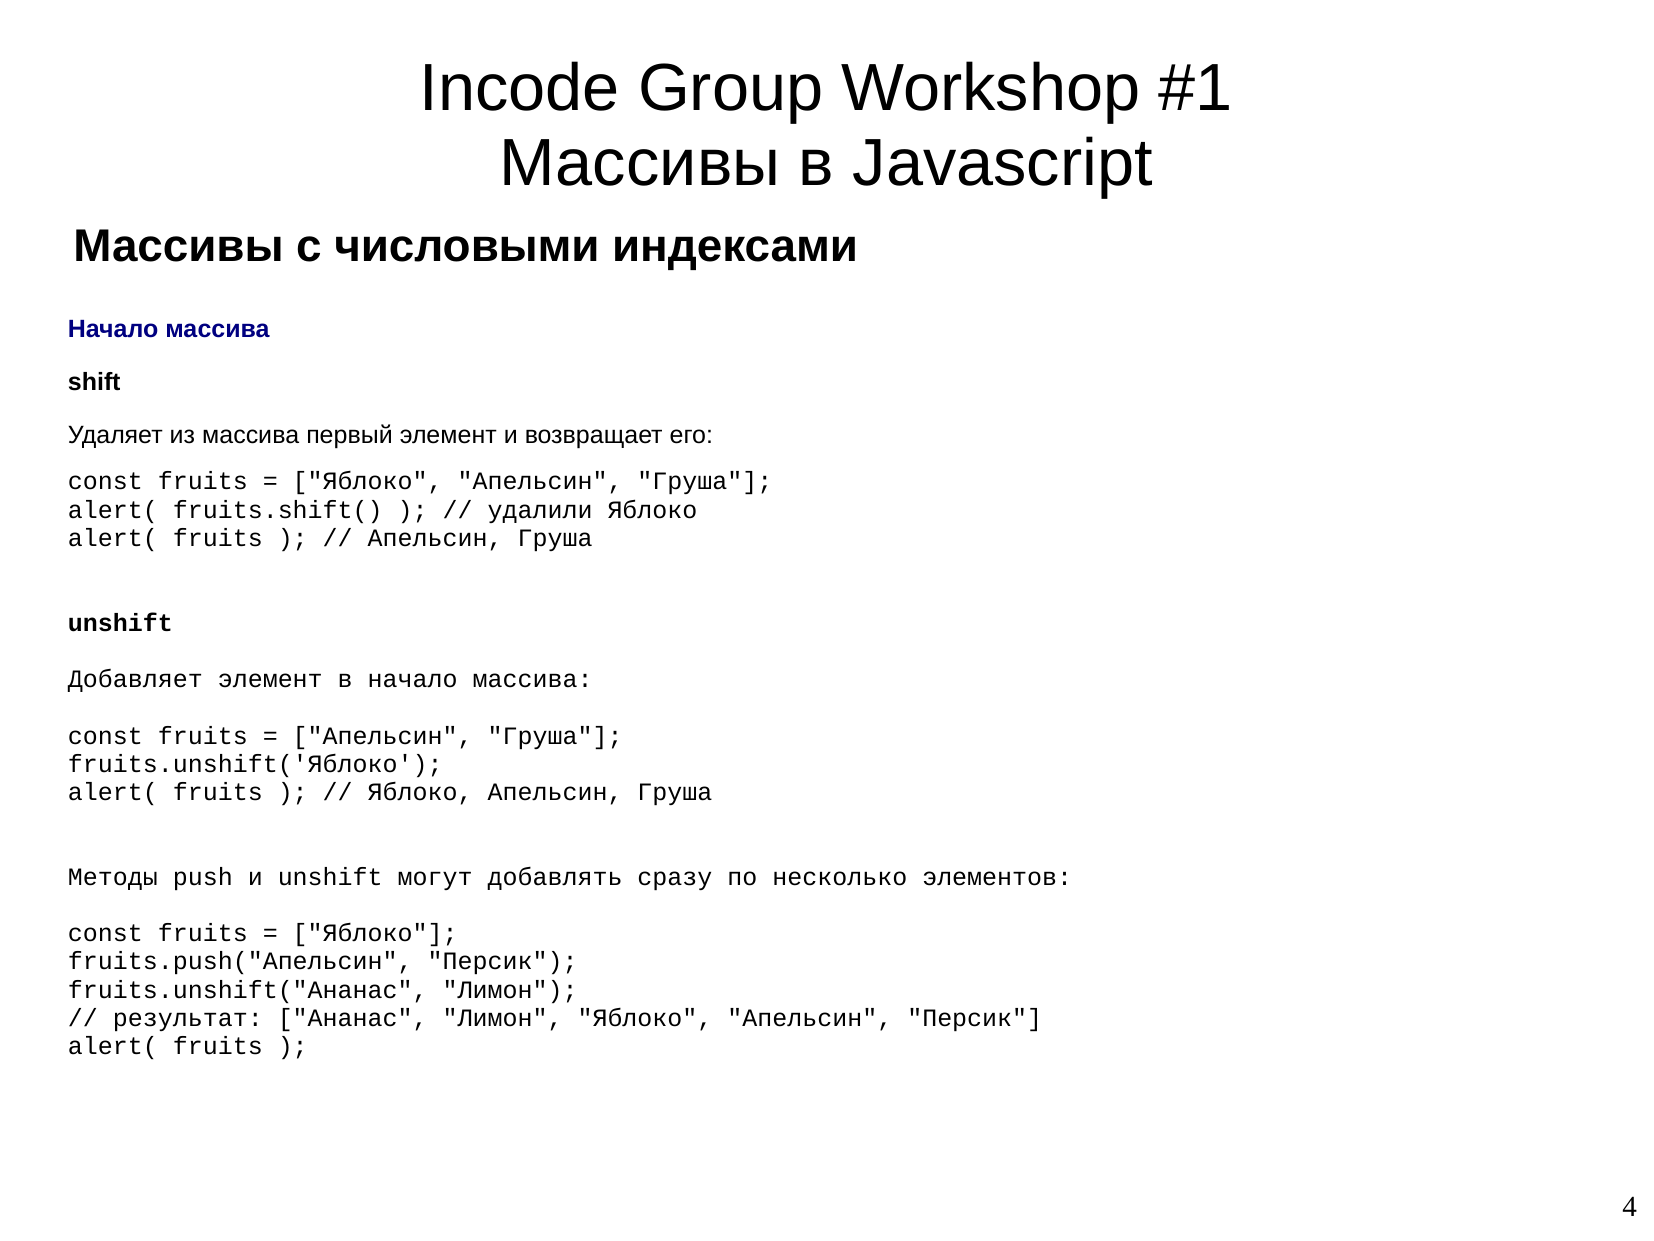

# Incode Group Workshop #1 Массивы в Javascript
Массивы с числовыми индексами
Начало массива
shift
Удаляет из массива первый элемент и возвращает его:
const fruits = ["Яблоко", "Апельсин", "Груша"];
alert( fruits.shift() ); // удалили Яблоко
alert( fruits ); // Апельсин, Груша
unshift
Добавляет элемент в начало массива:
const fruits = ["Апельсин", "Груша"];
fruits.unshift('Яблоко');
alert( fruits ); // Яблоко, Апельсин, Груша
Методы push и unshift могут добавлять сразу по несколько элементов:
const fruits = ["Яблоко"];
fruits.push("Апельсин", "Персик");
fruits.unshift("Ананас", "Лимон");
// результат: ["Ананас", "Лимон", "Яблоко", "Апельсин", "Персик"]
alert( fruits );
4